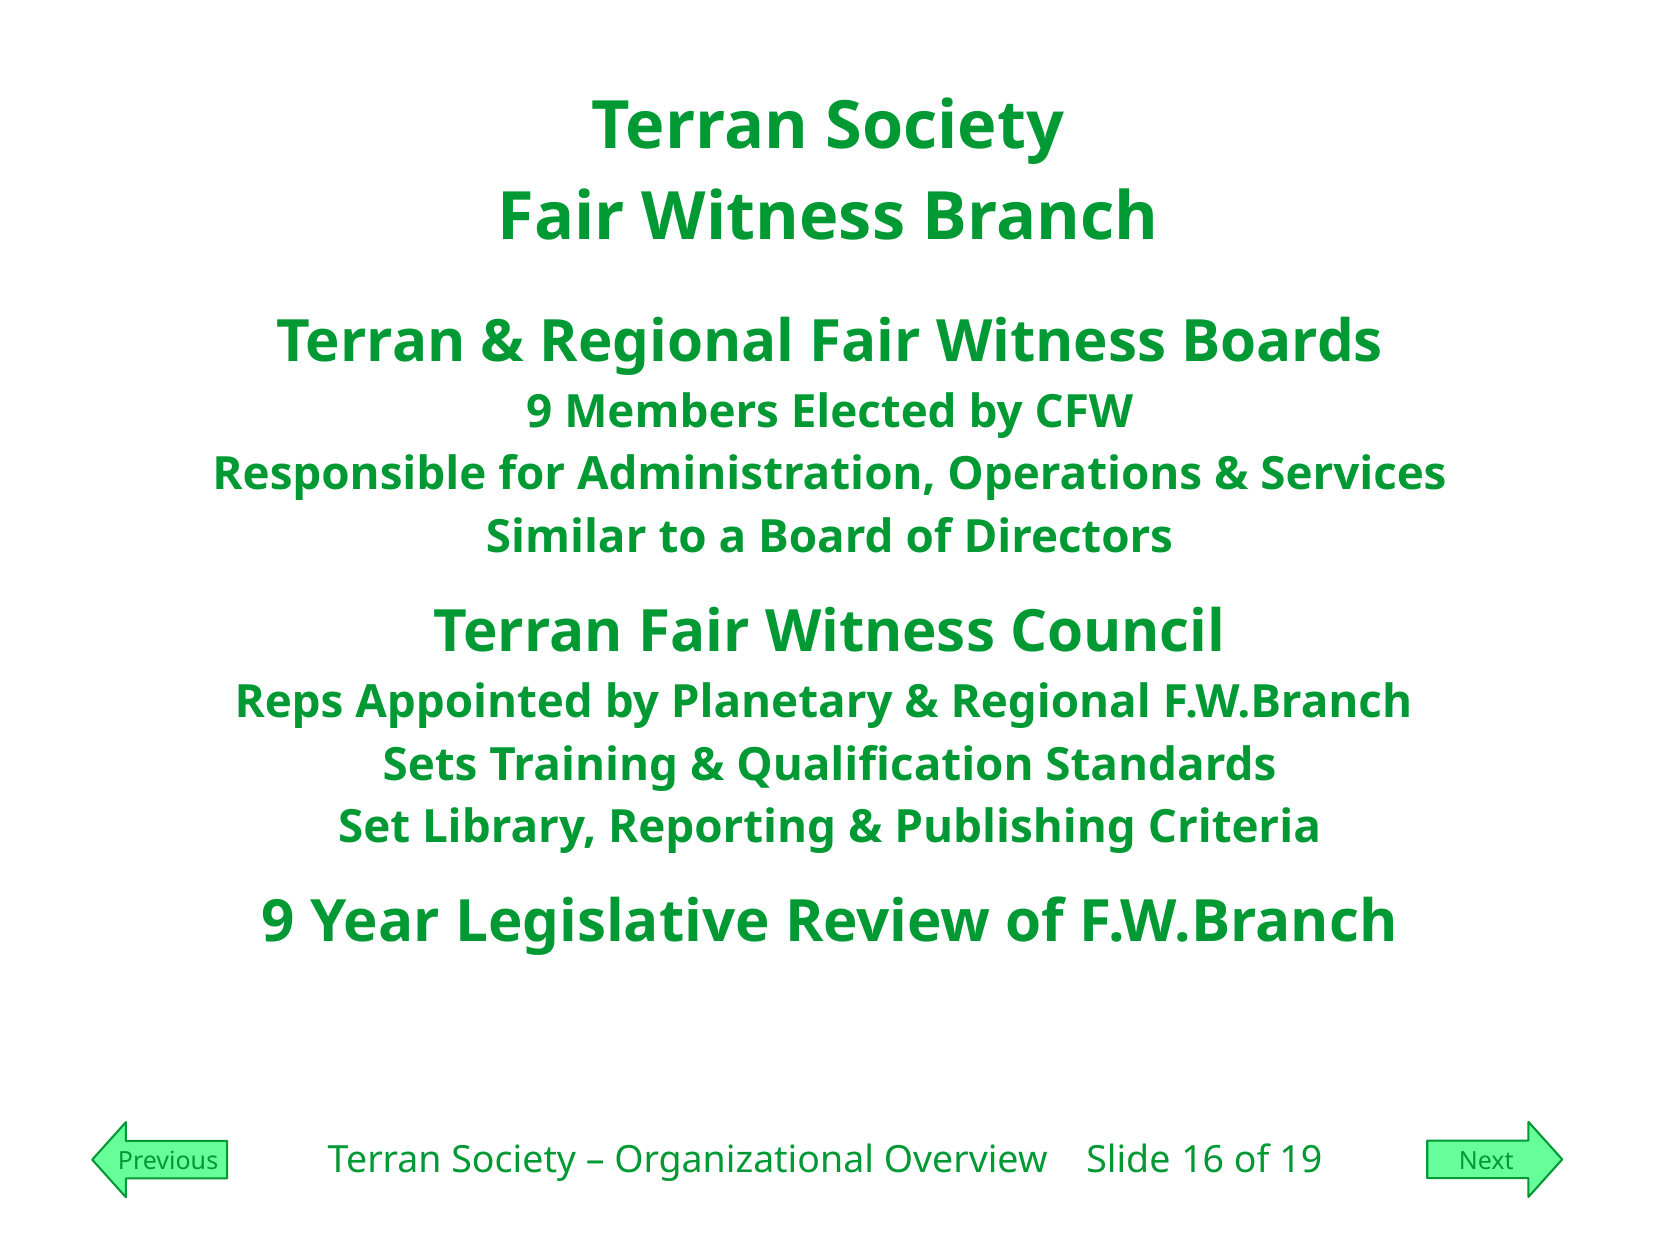

# Terran Society Fair Witness Branch
Terran & Regional Fair Witness Boards
9 Members Elected by CFW
Responsible for Administration, Operations & Services
Similar to a Board of Directors
Terran Fair Witness Council
Reps Appointed by Planetary & Regional F.W.Branch
Sets Training & Qualification Standards
Set Library, Reporting & Publishing Criteria
9 Year Legislative Review of F.W.Branch
Next
Previous
Terran Society – Organizational Overview Slide of 19